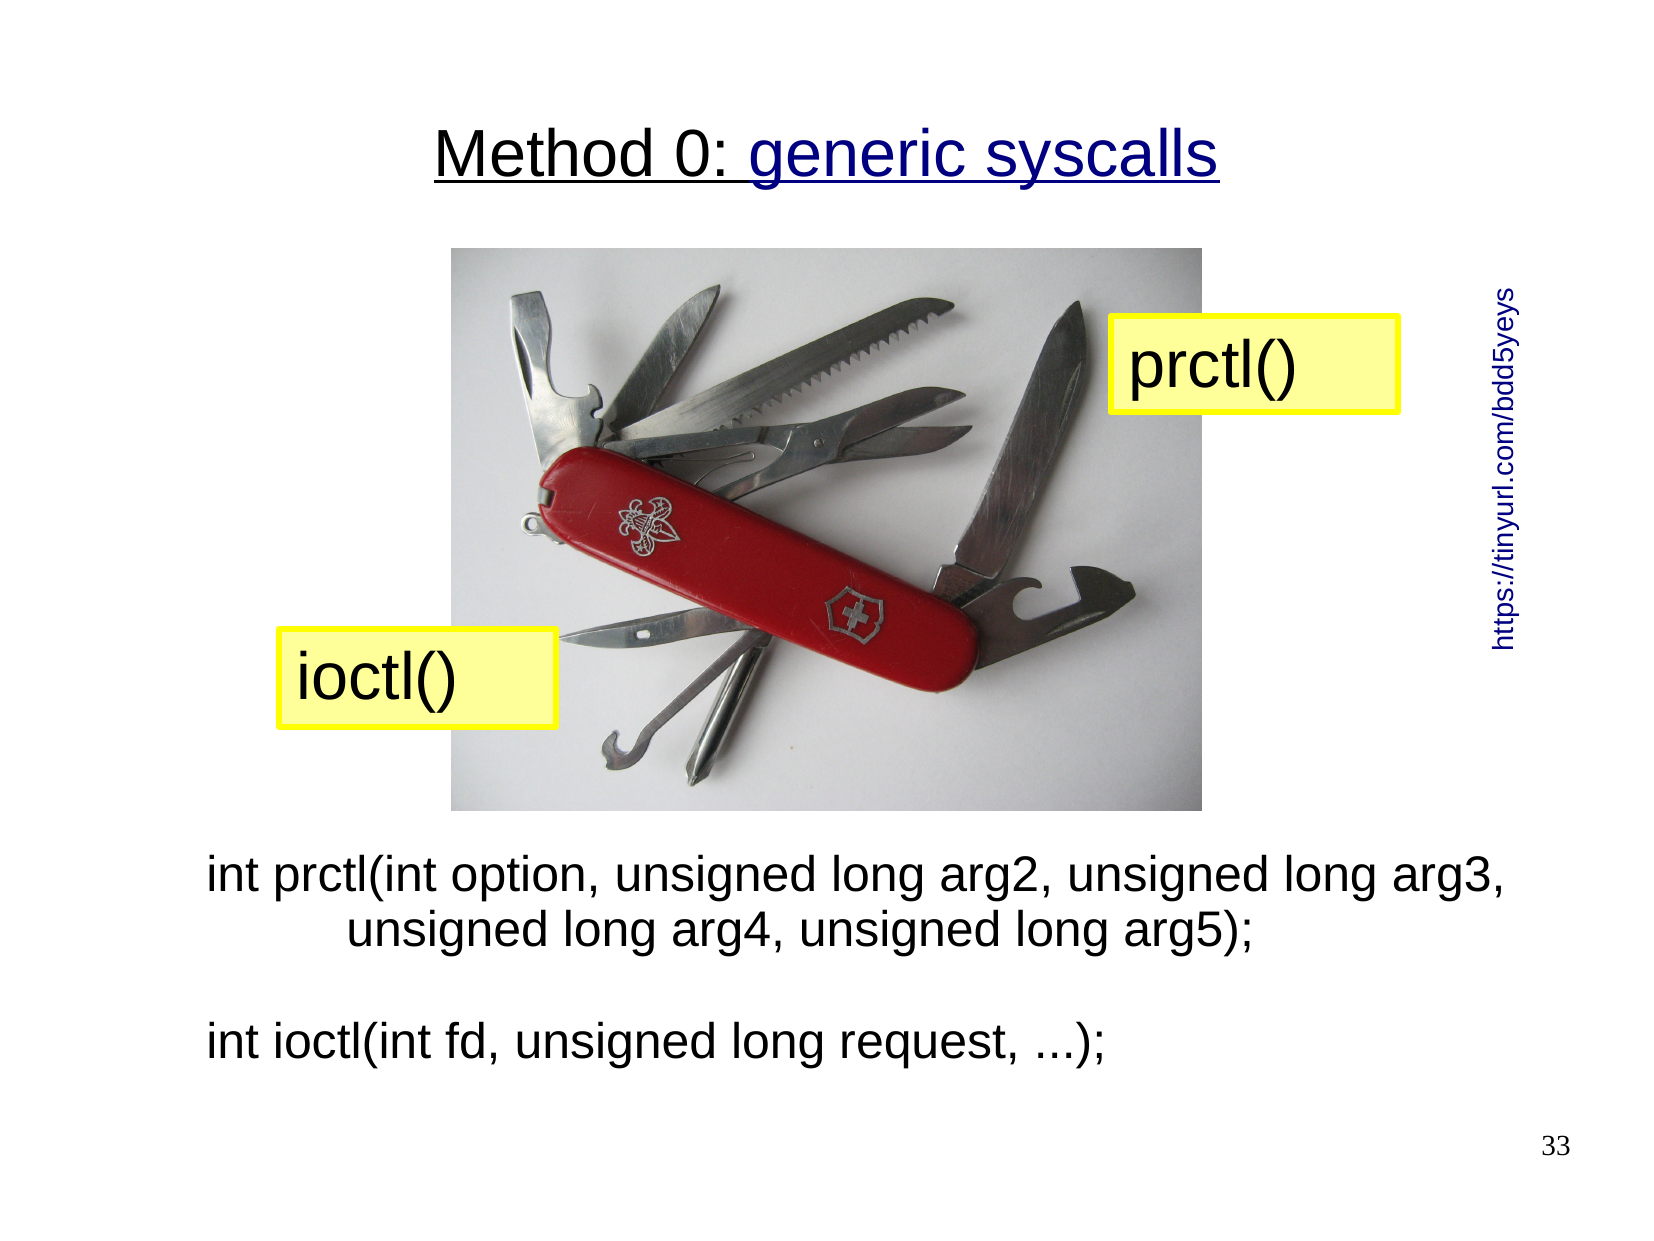

# Method 0: generic syscalls
prctl()
https://tinyurl.com/bdd5yeys
ioctl()
 int prctl(int option, unsigned long arg2, unsigned long arg3,
 unsigned long arg4, unsigned long arg5);
 int ioctl(int fd, unsigned long request, ...);
33